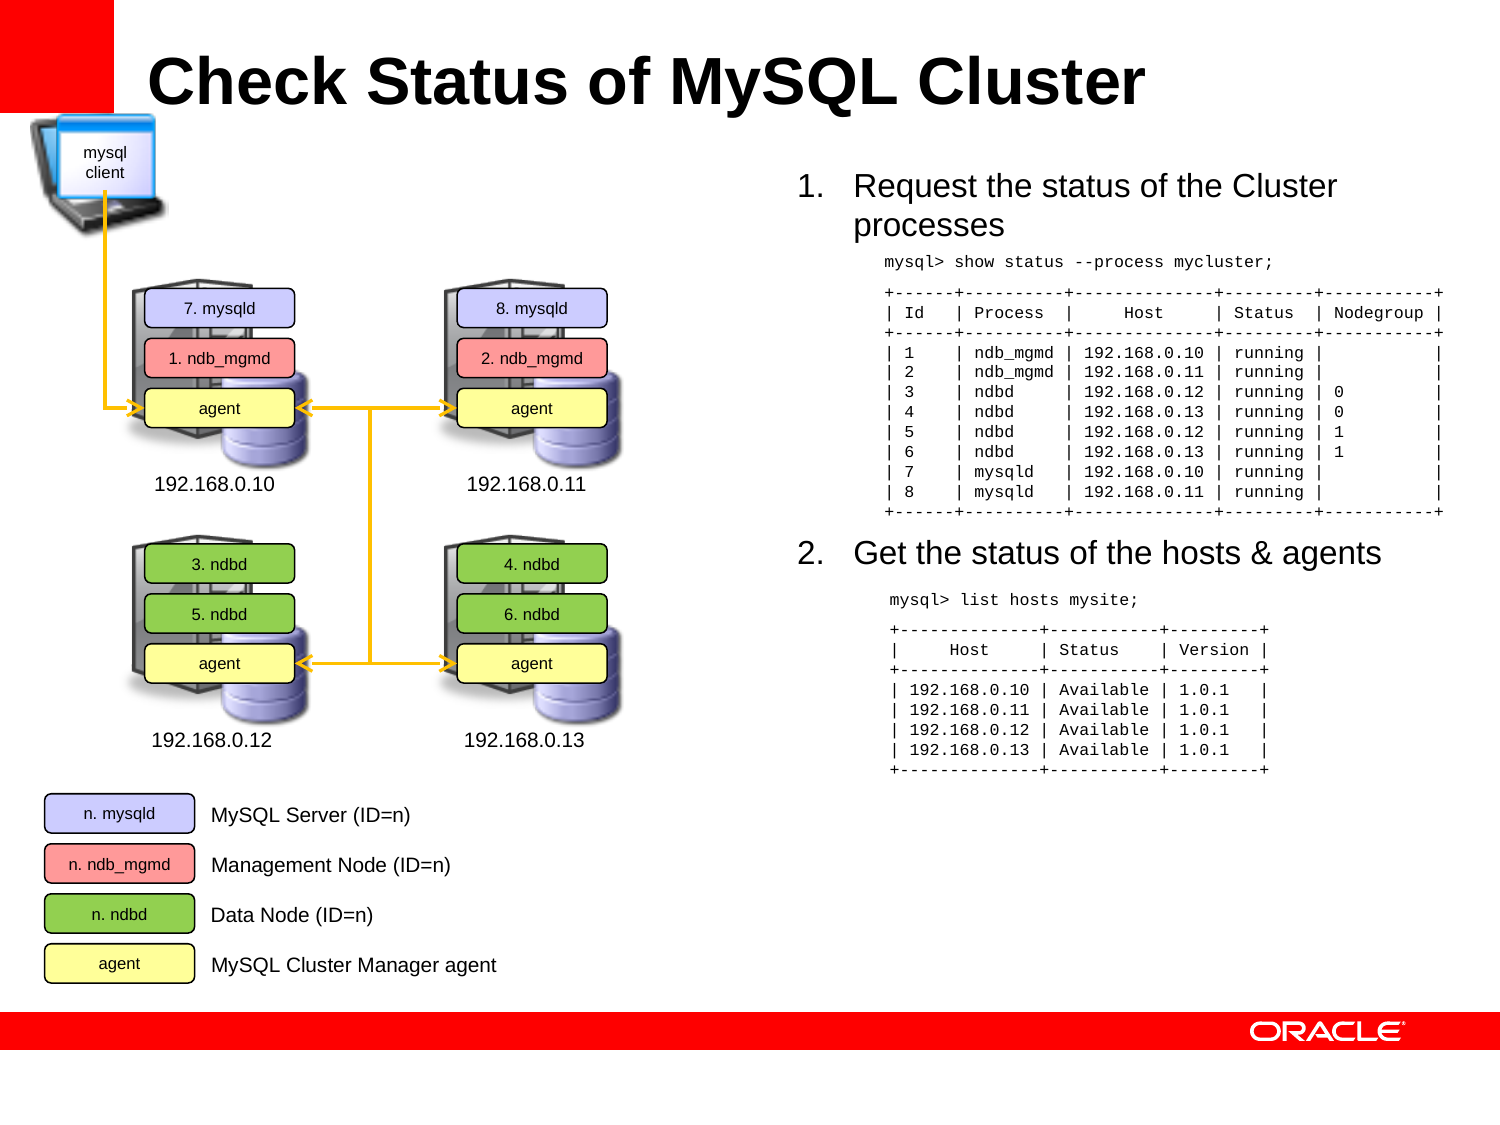

# Check Status of MySQL Cluster
mysql
client
Request the status of the Cluster processes
Get the status of the hosts & agents
mysql> show status --process mycluster;
+------+----------+--------------+---------+-----------+
| Id | Process | Host | Status | Nodegroup |
+------+----------+--------------+---------+-----------+
| 1 | ndb_mgmd | 192.168.0.10 | running | |
| 2 | ndb_mgmd | 192.168.0.11 | running | |
| 3 | ndbd | 192.168.0.12 | running | 0 |
| 4 | ndbd | 192.168.0.13 | running | 0 |
| 5 | ndbd | 192.168.0.12 | running | 1 |
| 6 | ndbd | 192.168.0.13 | running | 1 |
| 7 | mysqld | 192.168.0.10 | running | |
| 8 | mysqld | 192.168.0.11 | running | |
+------+----------+--------------+---------+-----------+
7. mysqld
8. mysqld
1. ndb_mgmd
2. ndb_mgmd
agent
agent
192.168.0.10
192.168.0.11
3. ndbd
4. ndbd
mysql> list hosts mysite;
+--------------+-----------+---------+
| Host | Status | Version |
+--------------+-----------+---------+
| 192.168.0.10 | Available | 1.0.1 |
| 192.168.0.11 | Available | 1.0.1 |
| 192.168.0.12 | Available | 1.0.1 |
| 192.168.0.13 | Available | 1.0.1 |
+--------------+-----------+---------+
5. ndbd
6. ndbd
agent
agent
192.168.0.12
192.168.0.13
n. mysqld
MySQL Server (ID=n)
n. ndb_mgmd
Management Node (ID=n)
n. ndbd
Data Node (ID=n)
agent
MySQL Cluster Manager agent